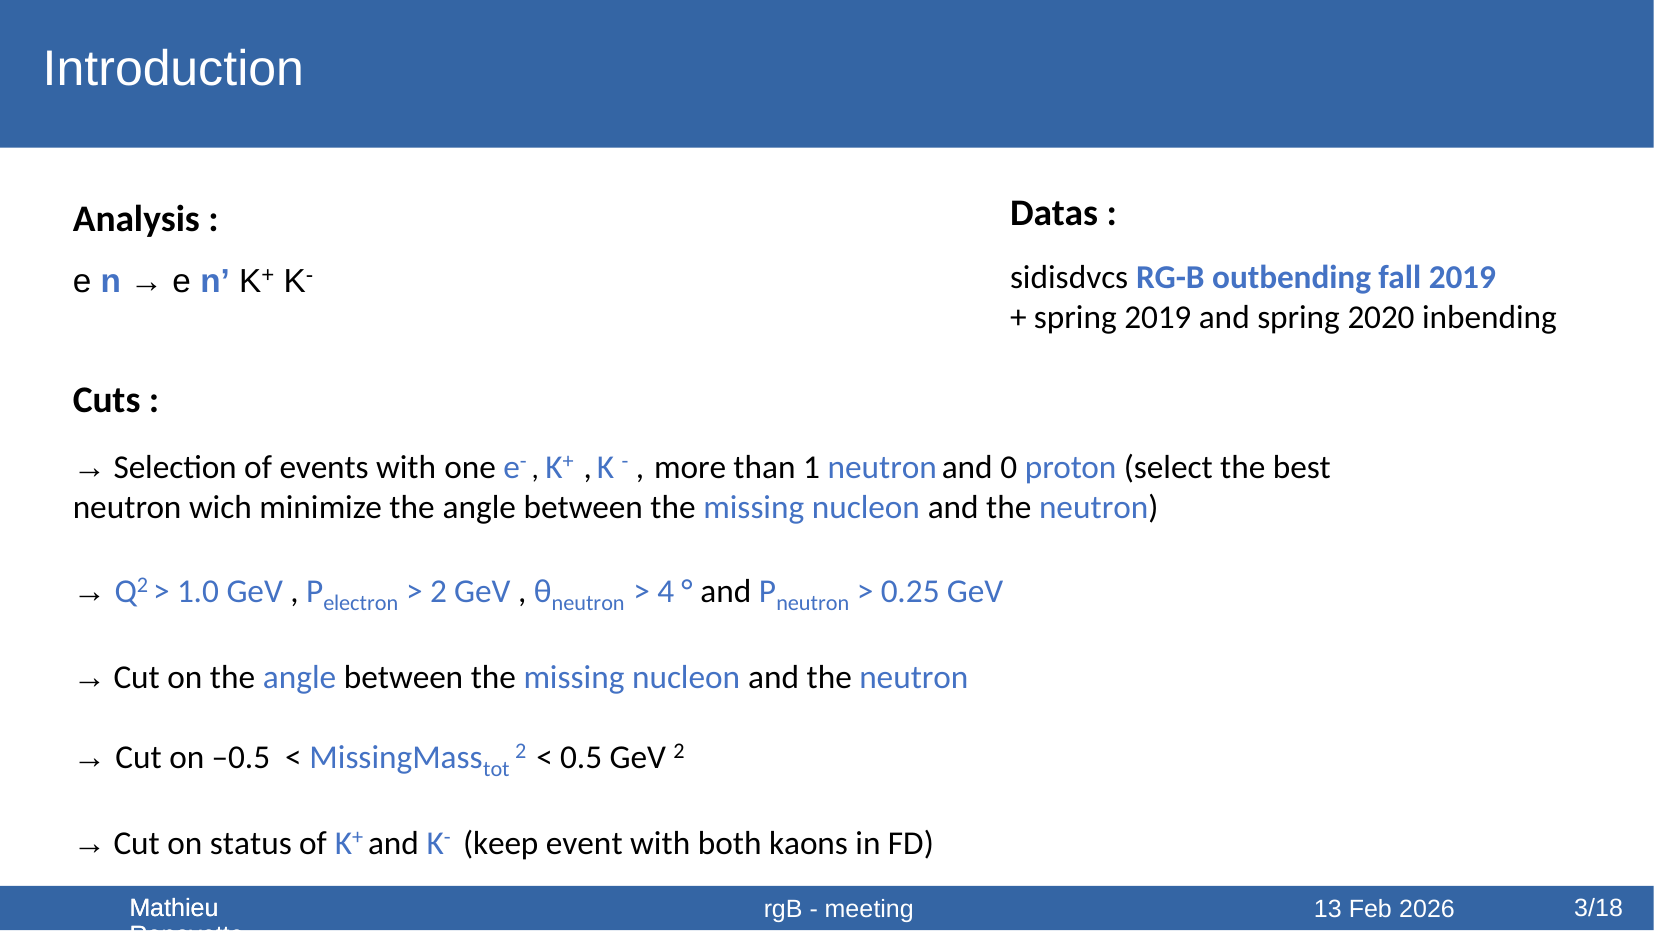

Introduction
Datas :
sidisdvcs RG-B outbending fall 2019
+ spring 2019 and spring 2020 inbending
Analysis :
e n → e n’ K+ K-
Cuts :
→ Selection of events with one e- , K+ , K - , more than 1 neutron and 0 proton (select the best neutron wich minimize the angle between the missing nucleon and the neutron)
→ Q2 > 1.0 GeV , Pelectron > 2 GeV , θneutron > 4 ° and Pneutron > 0.25 GeV
→ Cut on the angle between the missing nucleon and the neutron
→ Cut on –0.5 < MissingMasstot 2 < 0.5 GeV 2
→ Cut on status of K+ and K- (keep event with both kaons in FD)
Mathieu Ronayette
3/18
Mathieu Ronayette
 rgB - meeting
13 Feb 2026